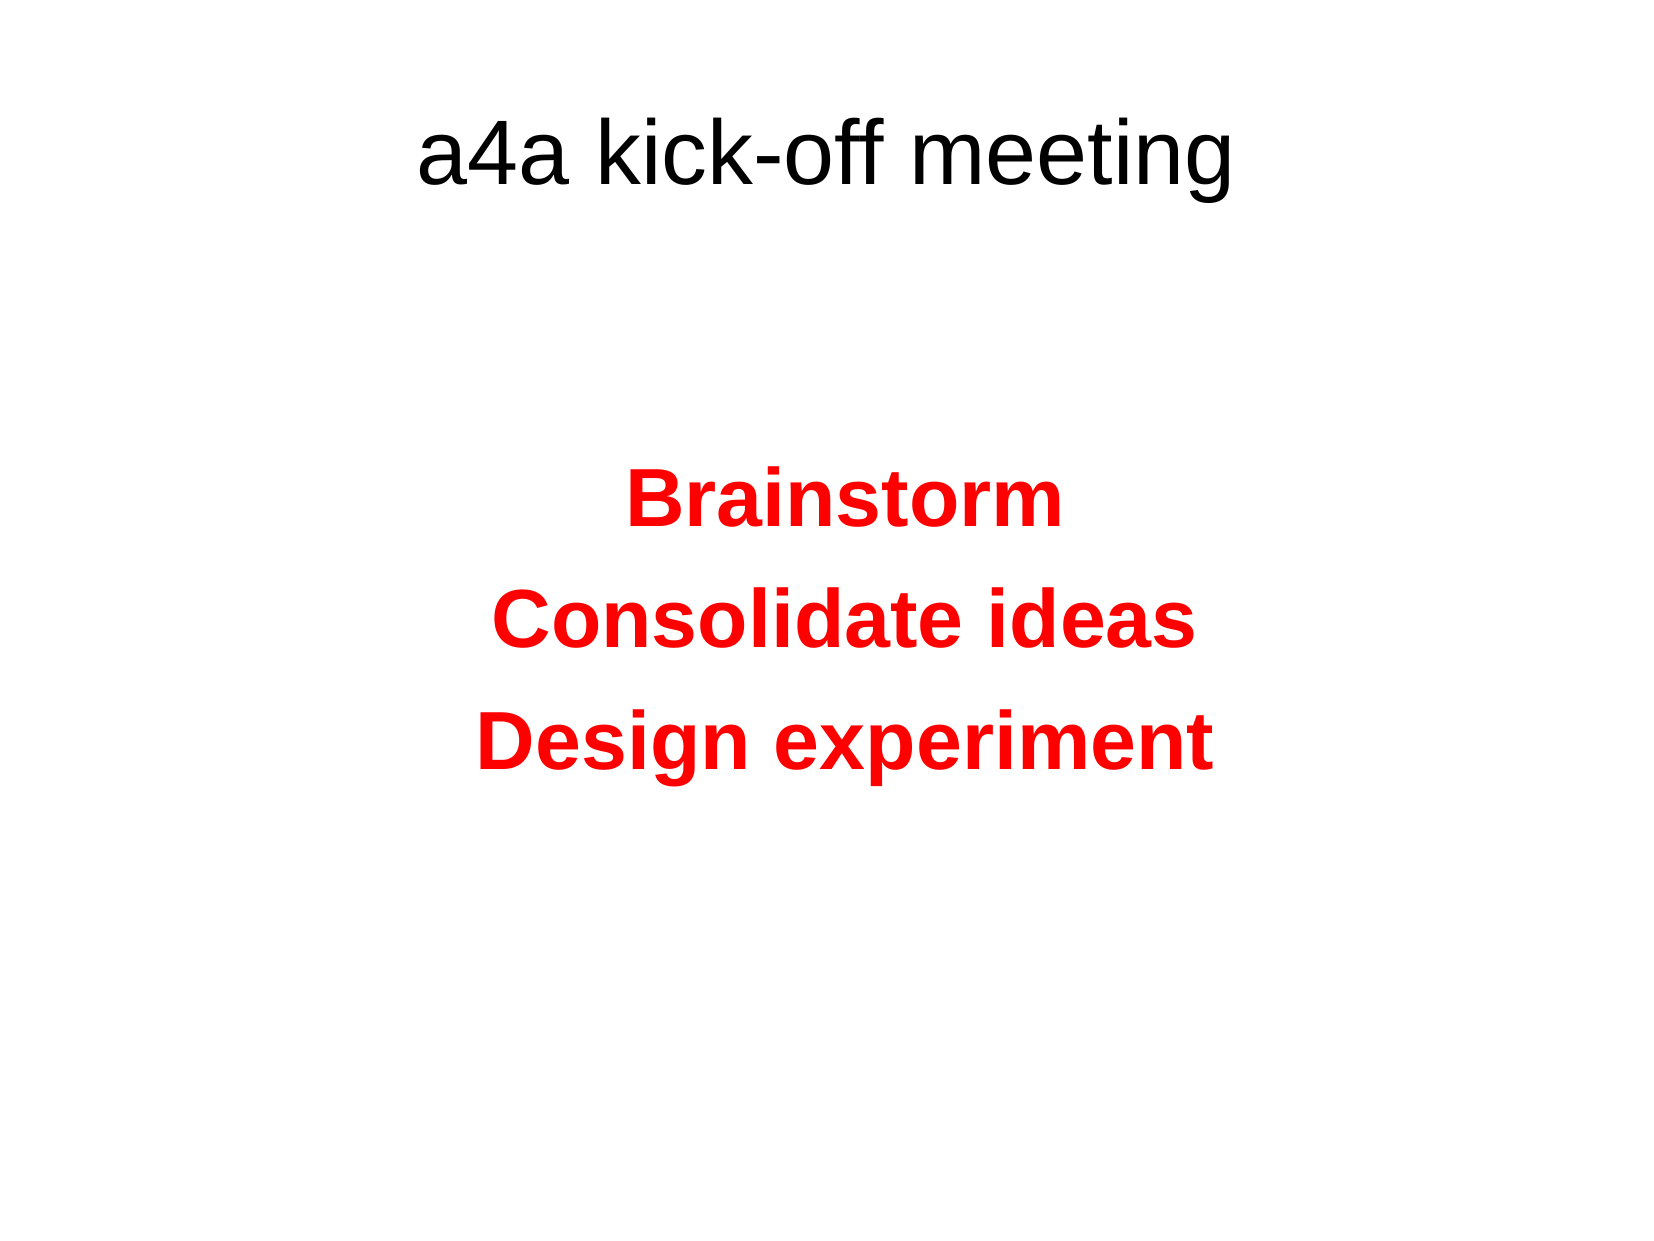

# a4a kick-off meeting
Brainstorm
Consolidate ideas
Design experiment